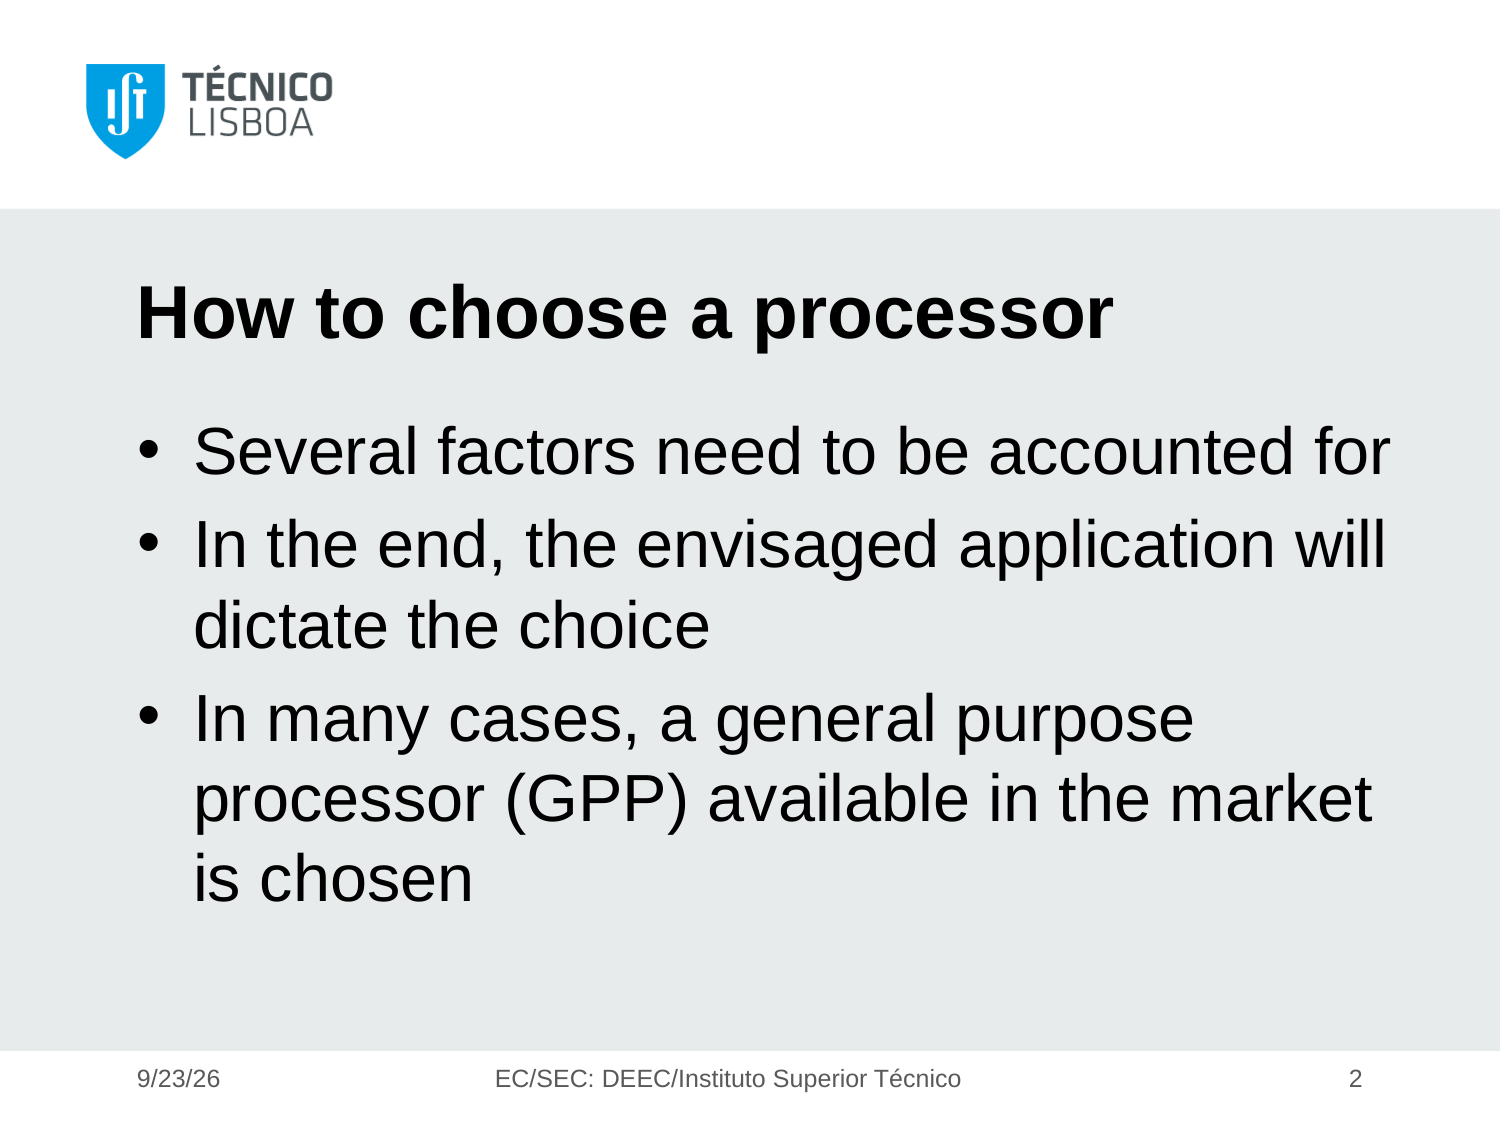

# How to choose a processor
Several factors need to be accounted for
In the end, the envisaged application will dictate the choice
In many cases, a general purpose processor (GPP) available in the market is chosen
EC/SEC: DEEC/Instituto Superior Técnico